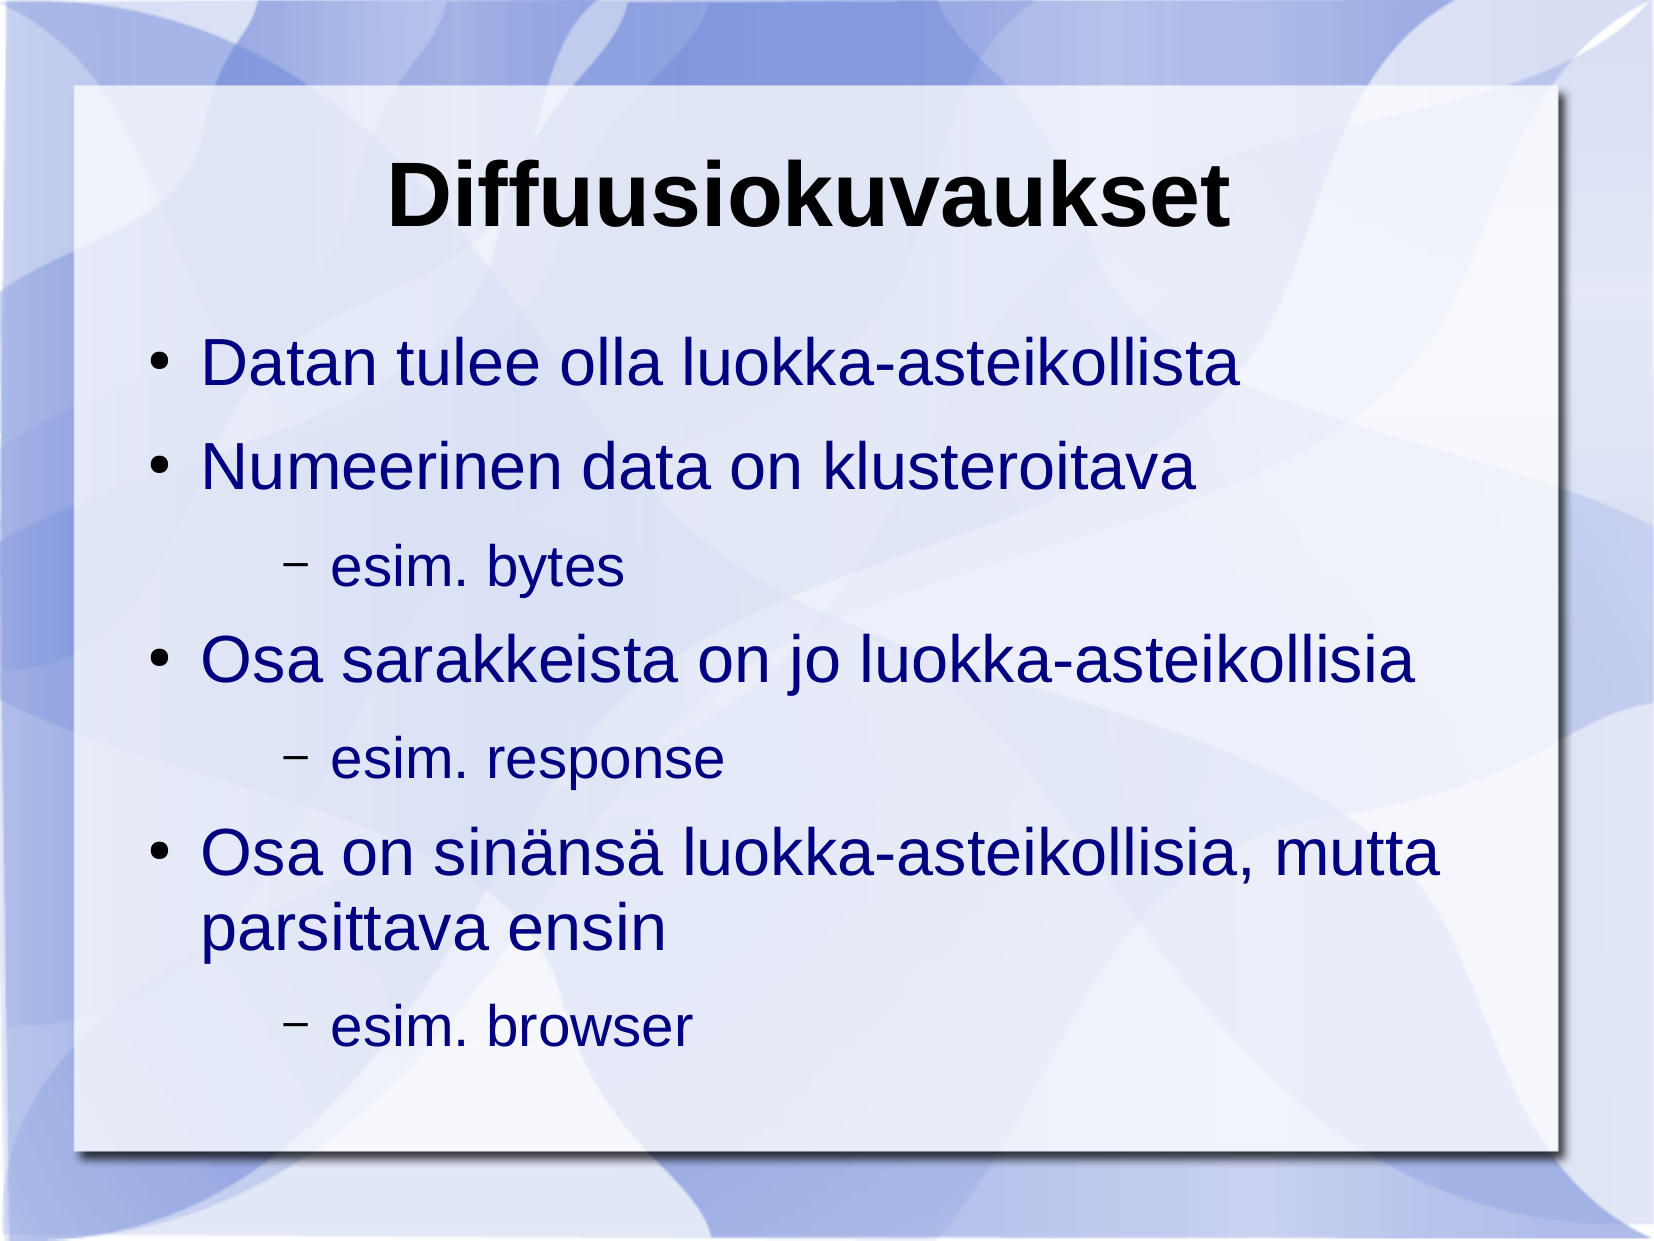

# Diffuusiokuvaukset
Datan tulee olla luokka-asteikollista
Numeerinen data on klusteroitava
esim. bytes
Osa sarakkeista on jo luokka-asteikollisia
esim. response
Osa on sinänsä luokka-asteikollisia, mutta parsittava ensin
esim. browser